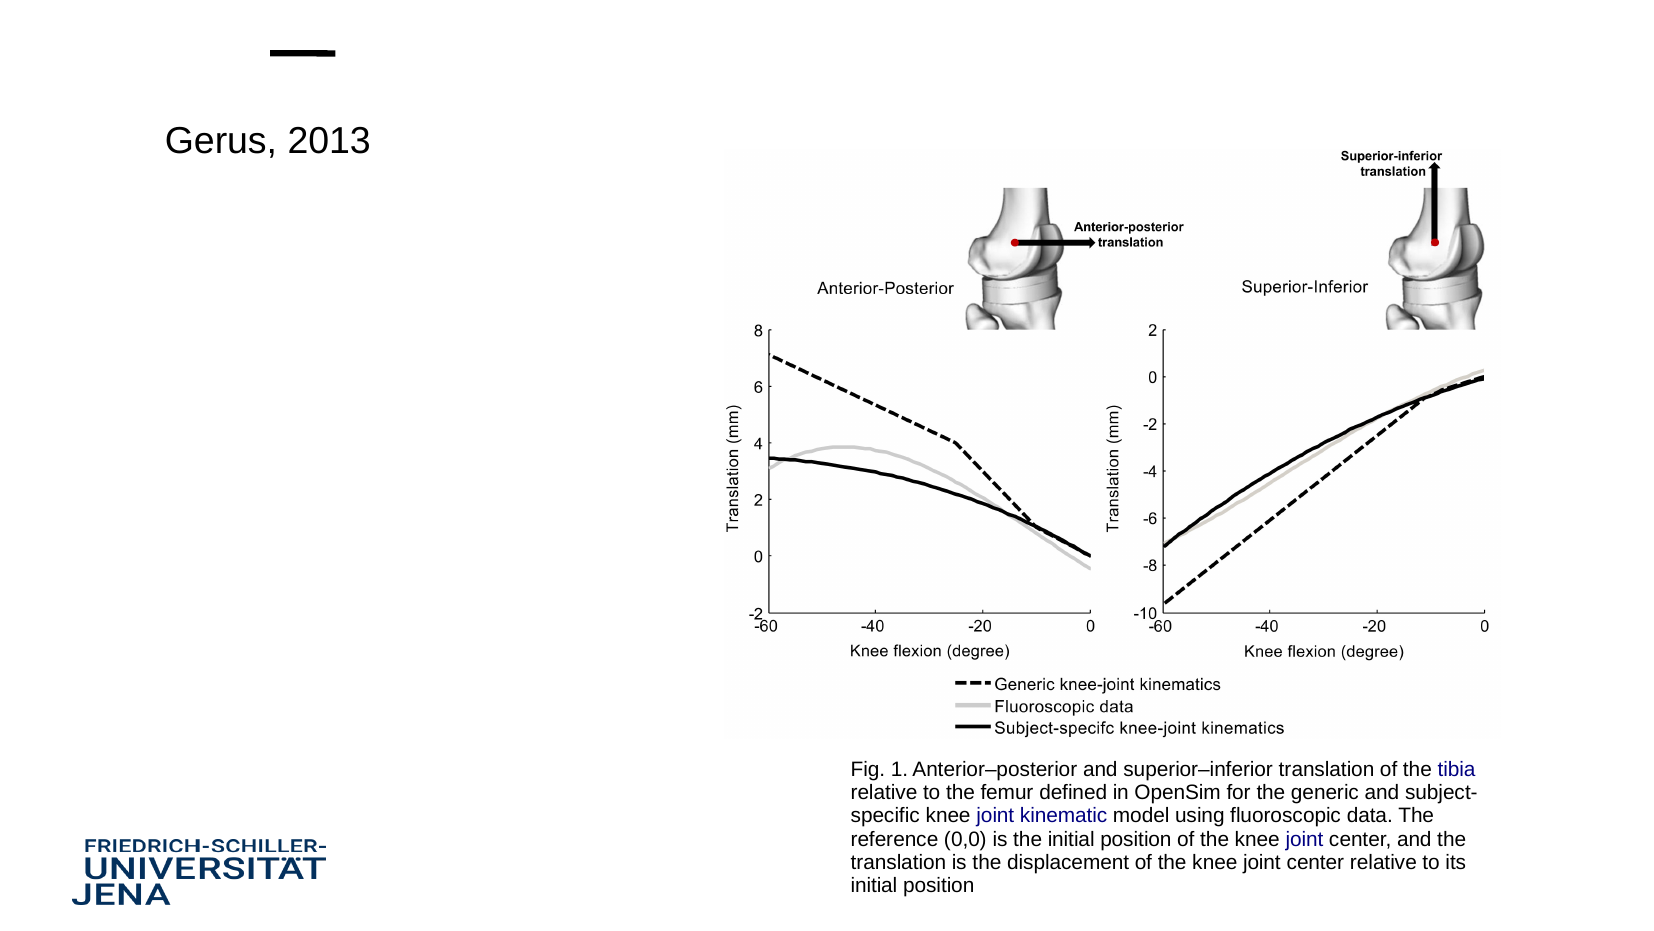

Gerus, 2013
Fig. 1. Anterior–posterior and superior–inferior translation of the tibia relative to the femur defined in OpenSim for the generic and subject-specific knee joint kinematic model using fluoroscopic data. The reference (0,0) is the initial position of the knee joint center, and the translation is the displacement of the knee joint center relative to its initial position